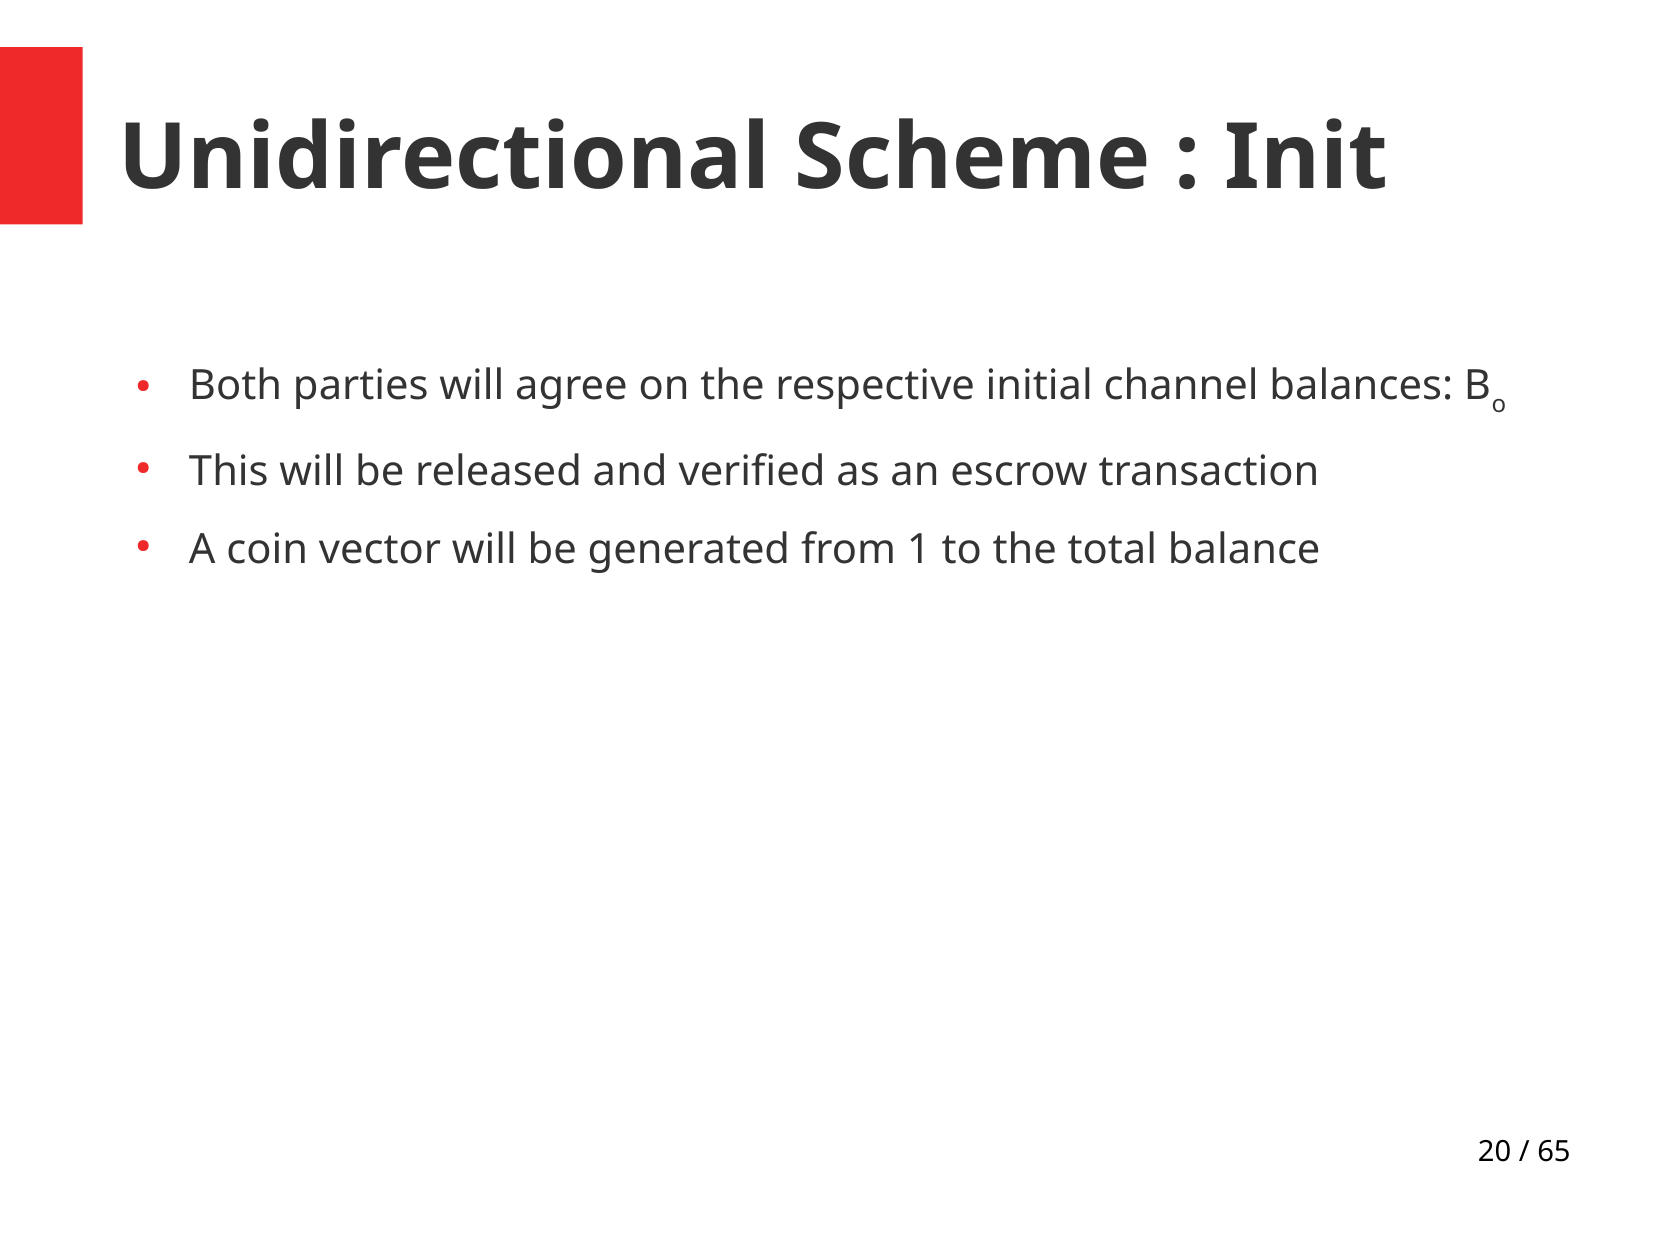

# Unidirectional Scheme : Init
Both parties will agree on the respective initial channel balances: Bo
This will be released and verified as an escrow transaction
A coin vector will be generated from 1 to the total balance
20